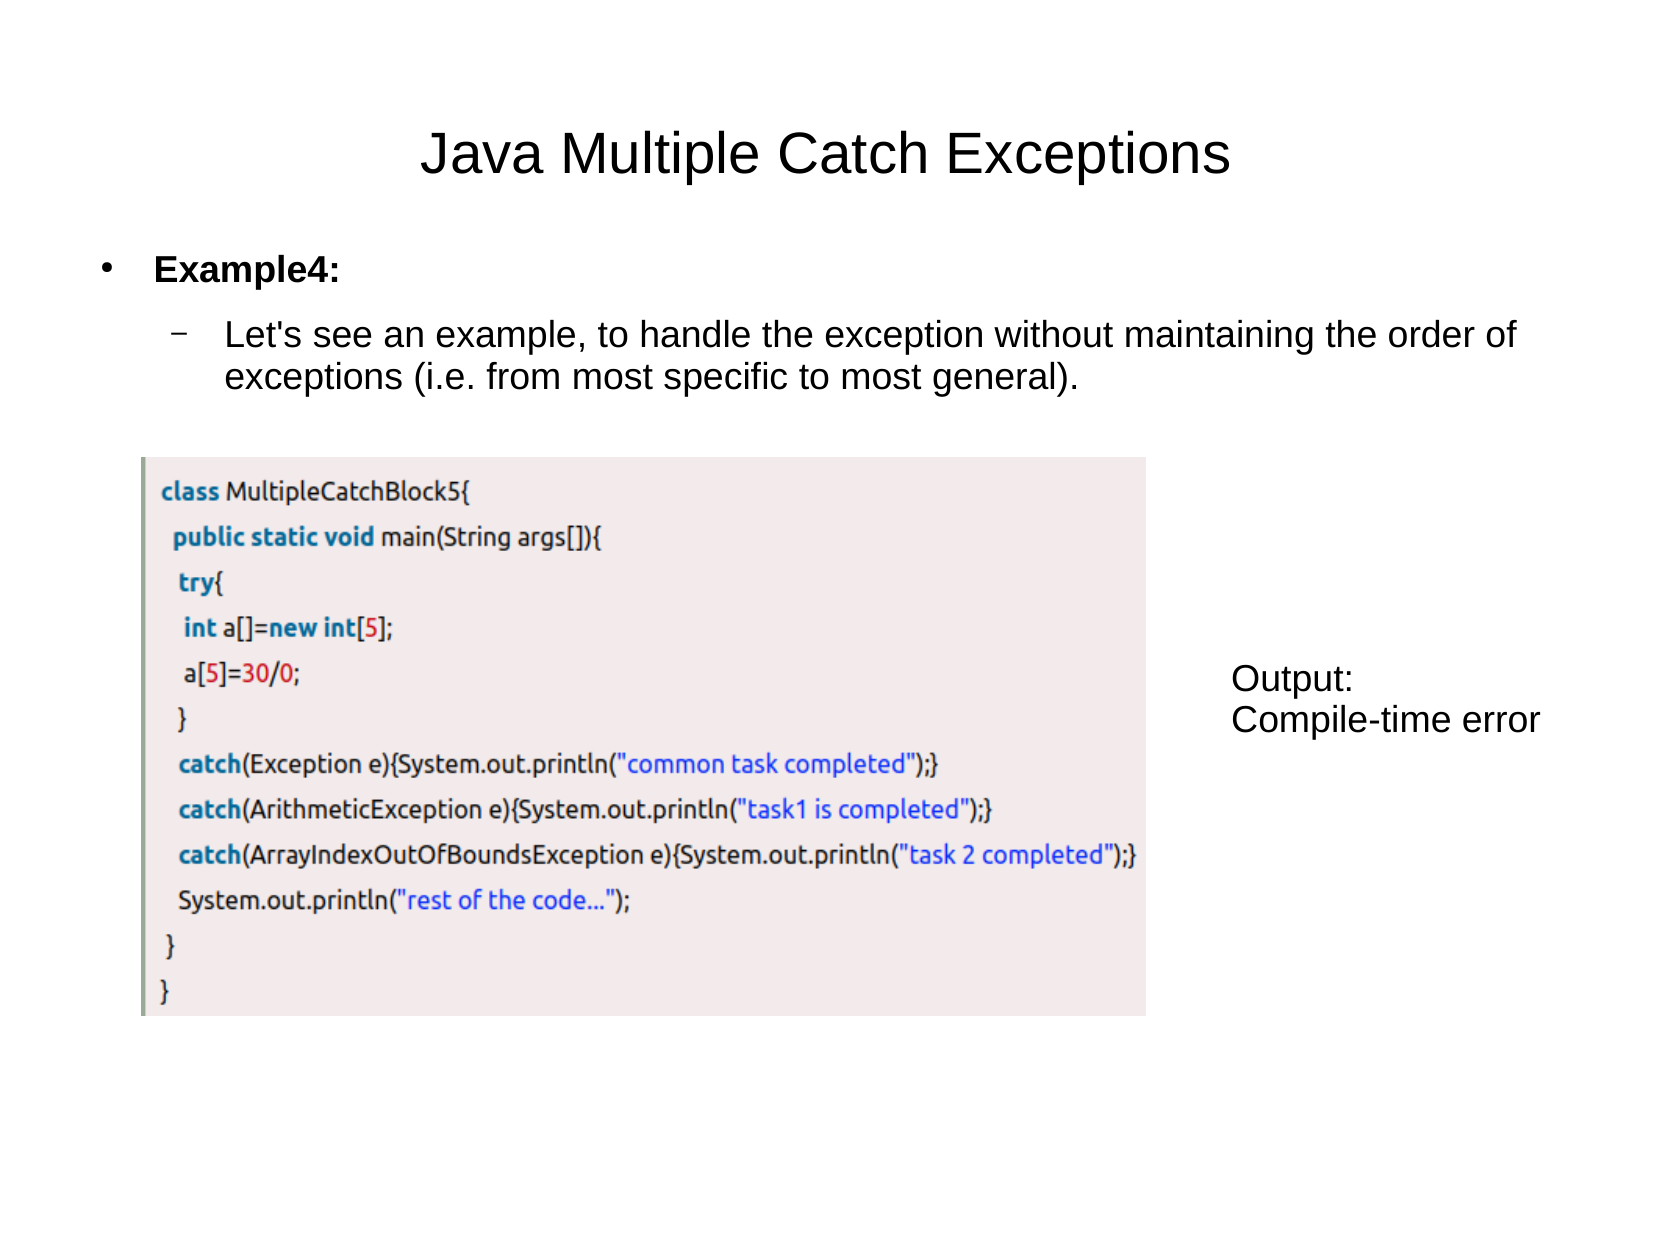

# Java Multiple Catch Exceptions
Example4:
Let's see an example, to handle the exception without maintaining the order of exceptions (i.e. from most specific to most general).
Output:
Compile-time error